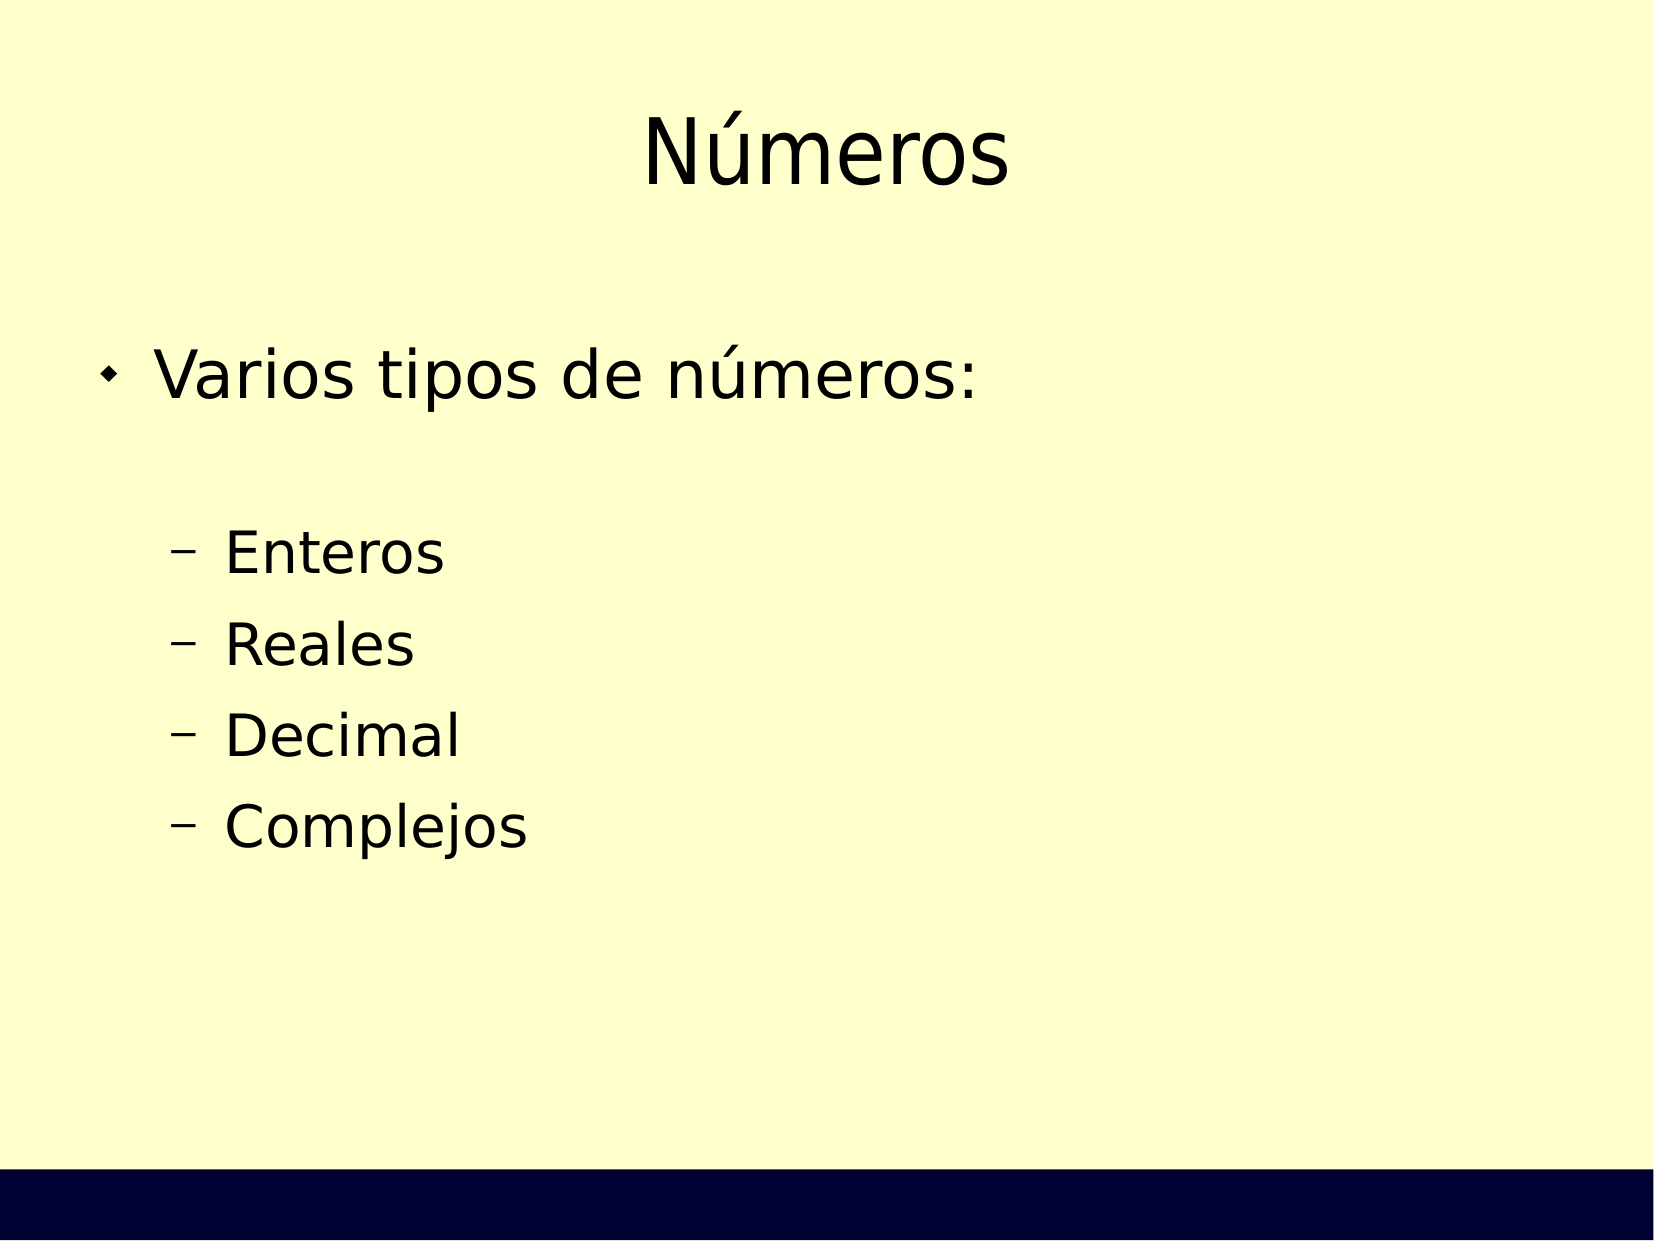

# Números
Varios tipos de números:
Enteros
Reales
Decimal
Complejos